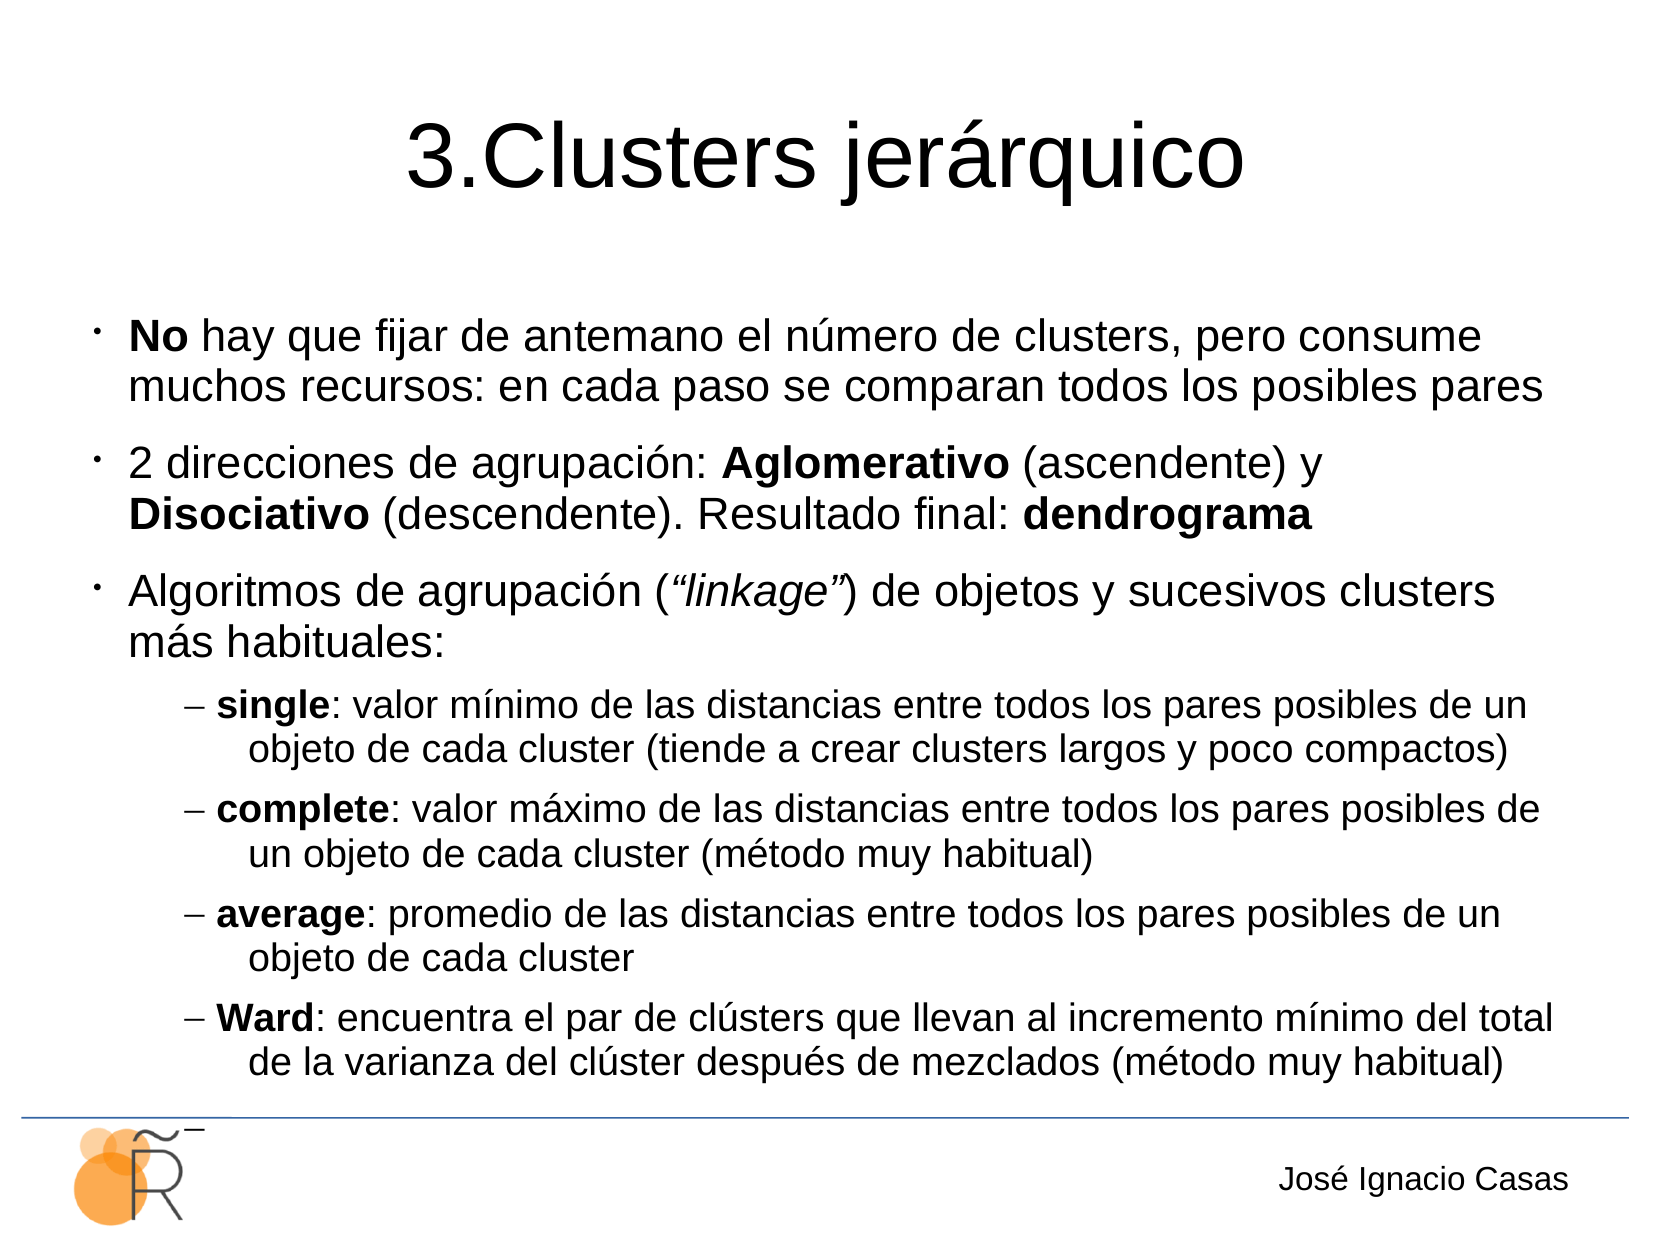

# 3.Clusters jerárquico
No hay que fijar de antemano el número de clusters, pero consume muchos recursos: en cada paso se comparan todos los posibles pares
2 direcciones de agrupación: Aglomerativo (ascendente) y Disociativo (descendente). Resultado final: dendrograma
Algoritmos de agrupación (“linkage”) de objetos y sucesivos clusters más habituales:
single: valor mínimo de las distancias entre todos los pares posibles de un objeto de cada cluster (tiende a crear clusters largos y poco compactos)
complete: valor máximo de las distancias entre todos los pares posibles de un objeto de cada cluster (método muy habitual)
average: promedio de las distancias entre todos los pares posibles de un objeto de cada cluster
Ward: encuentra el par de clústers que llevan al incremento mínimo del total de la varianza del clúster después de mezclados (método muy habitual)